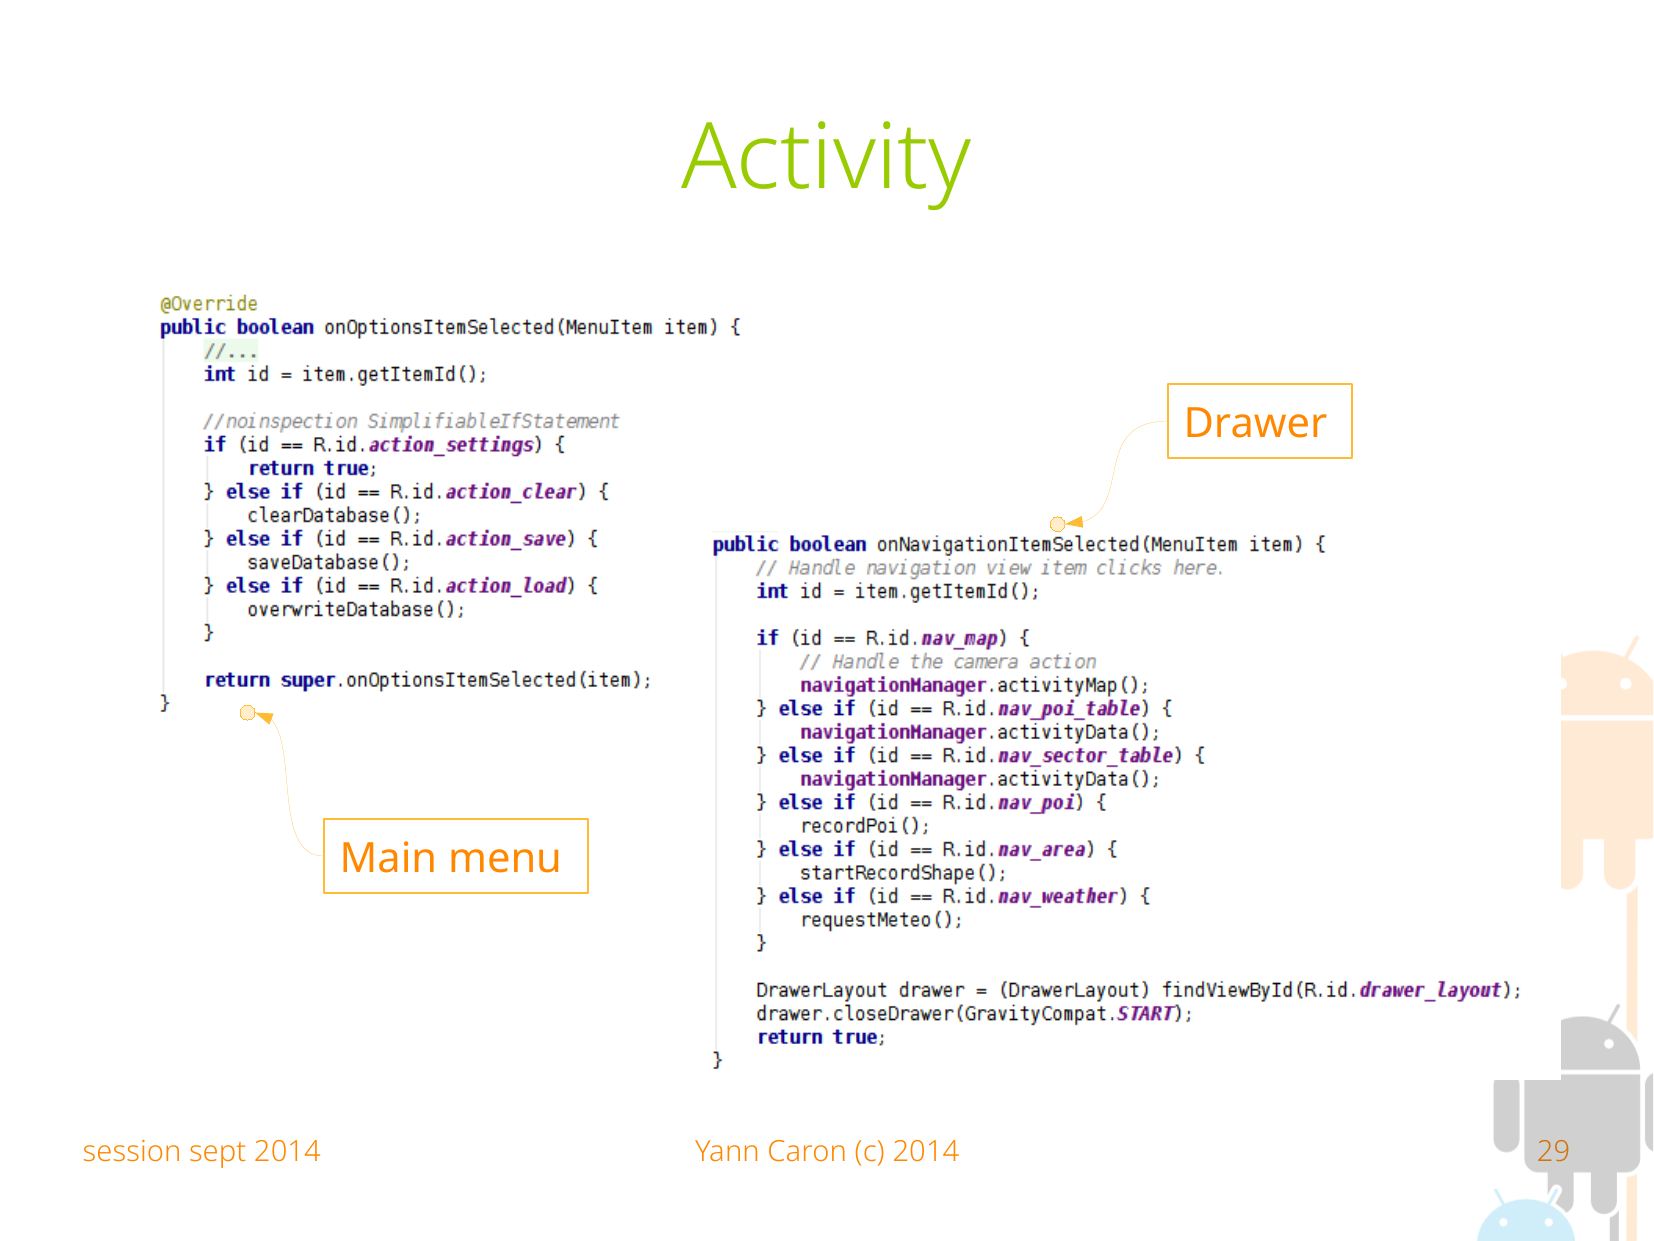

# Activity
Drawer
Main menu
session sept 2014
Yann Caron (c) 2014
29